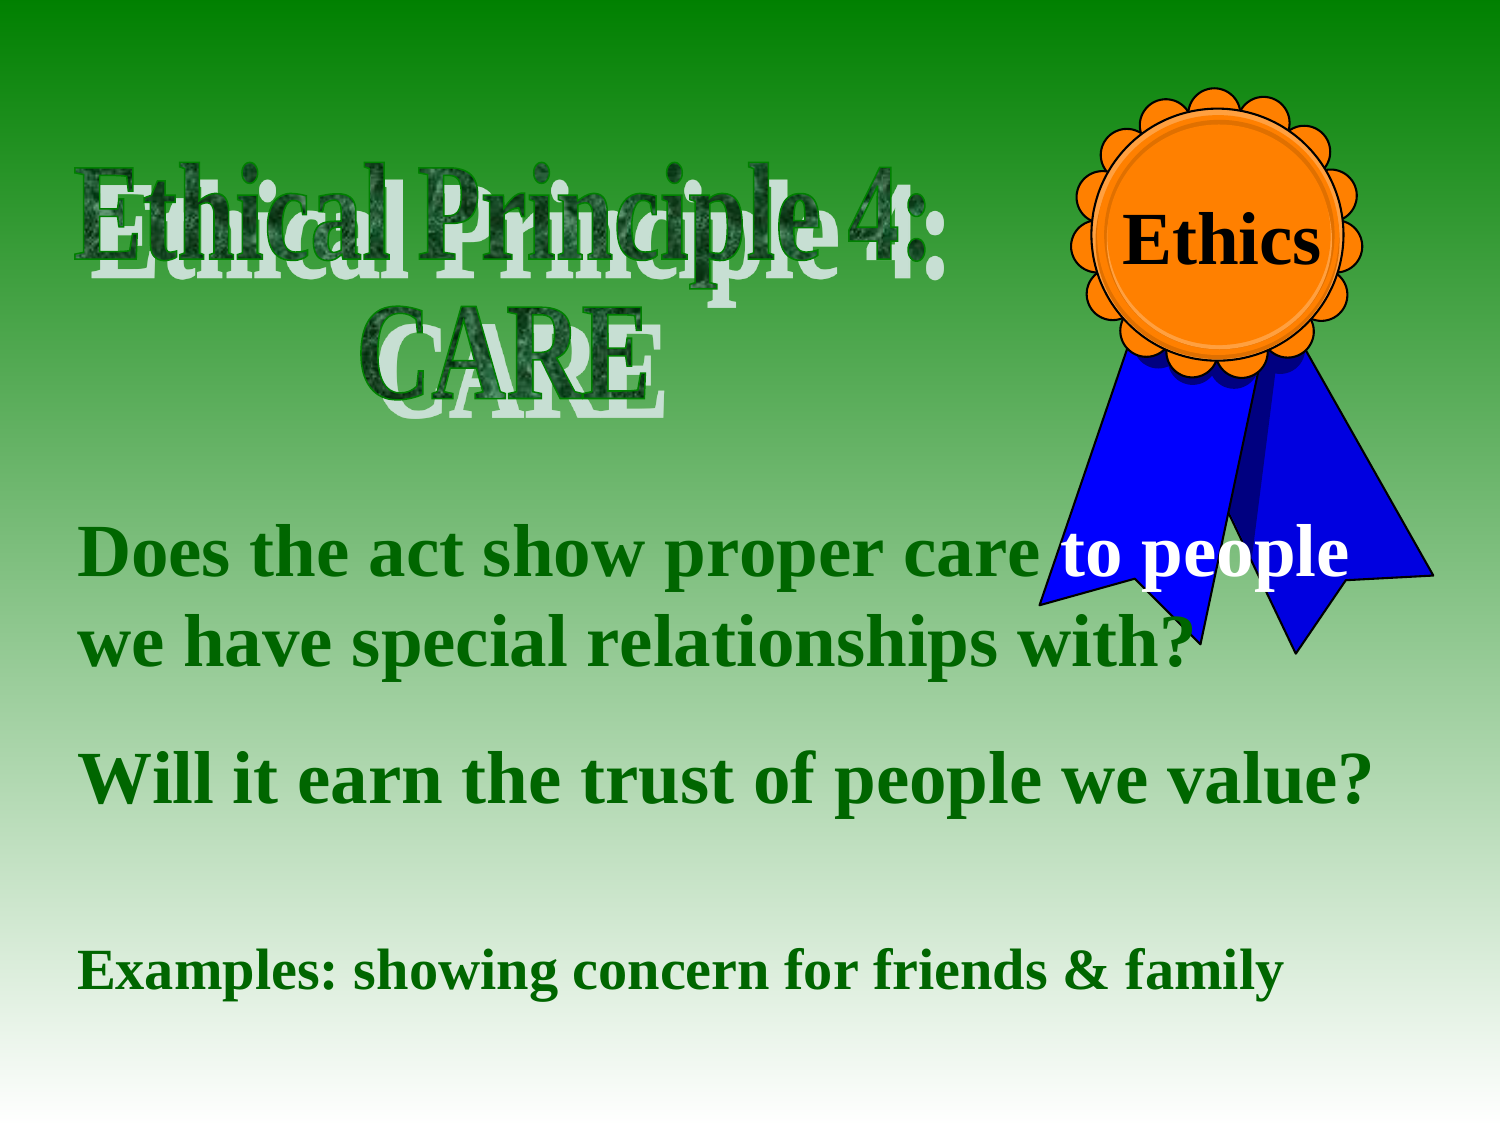

Ethical Principle 4:
CARE
Ethics
Does the act show proper care to people we have special relationships with?
Will it earn the trust of people we value?
Examples: showing concern for friends & family